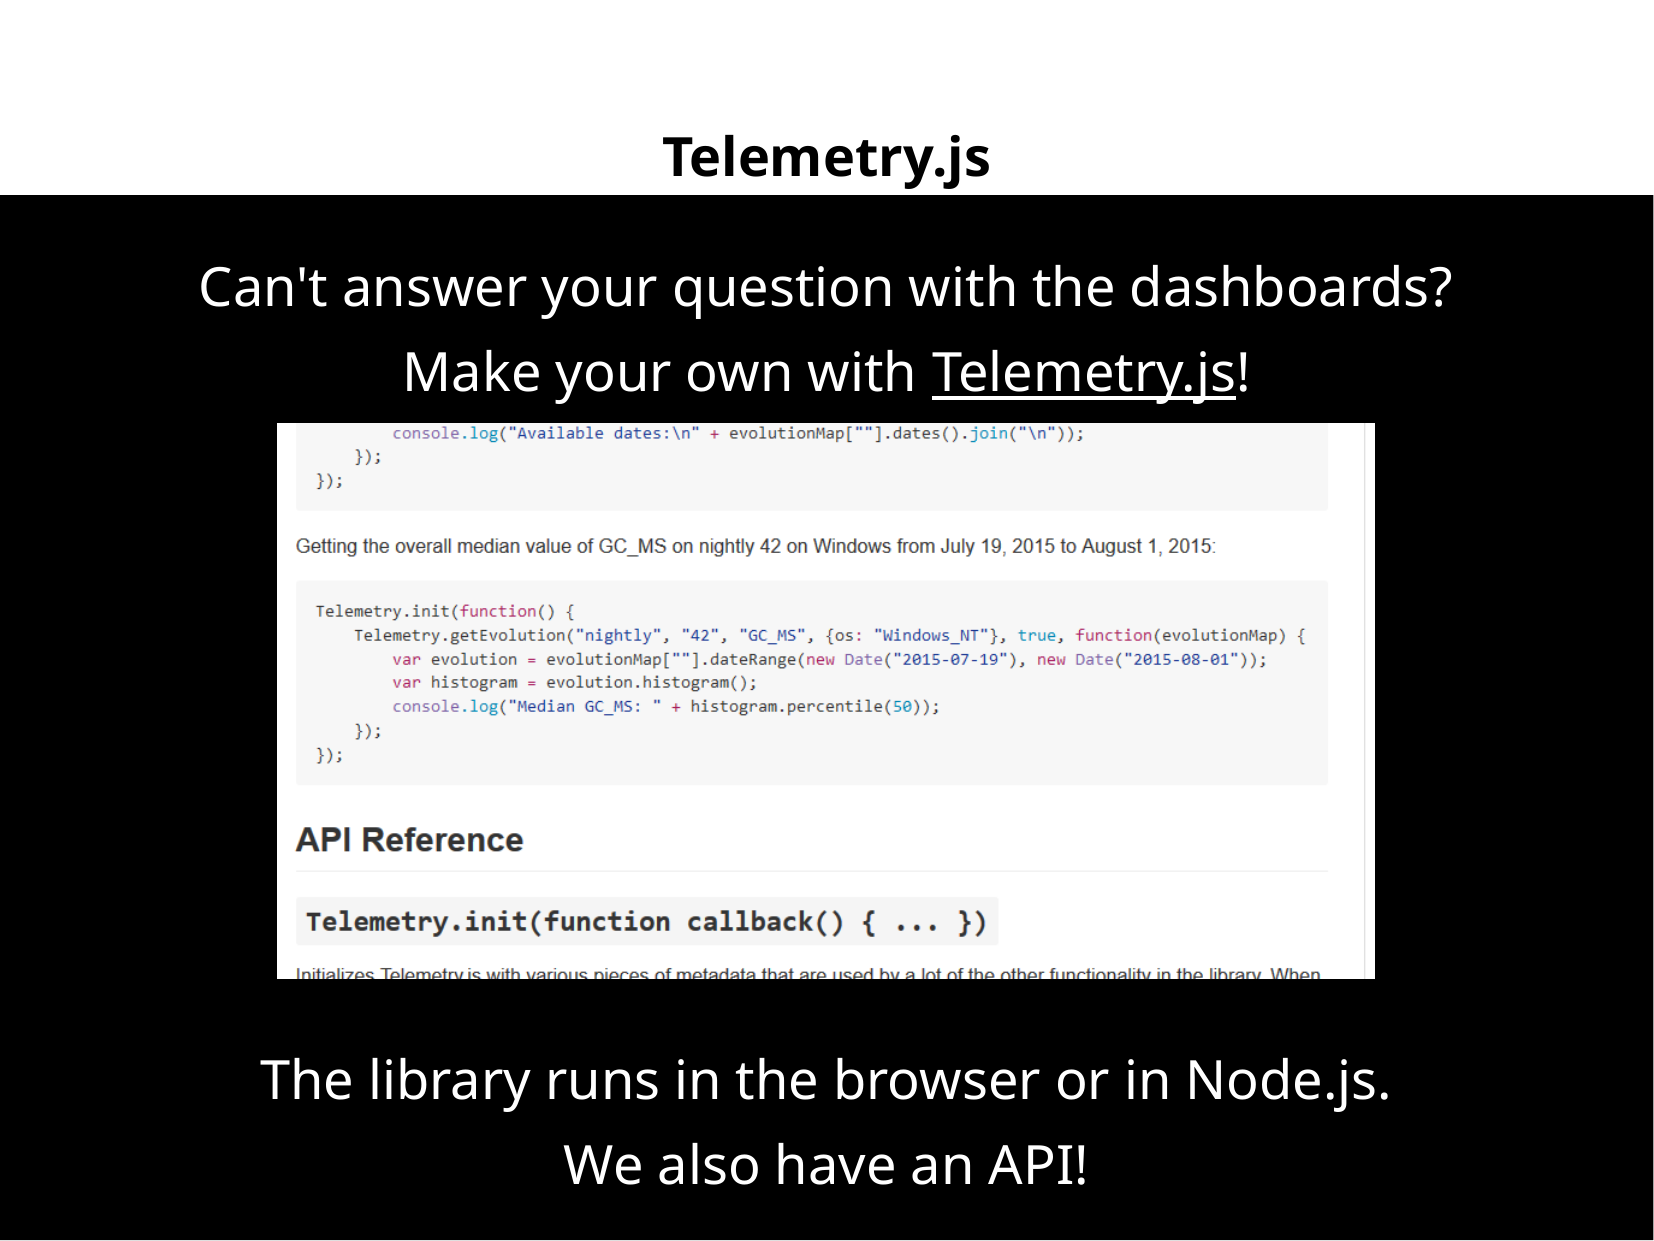

Telemetry.js
Can't answer your question with the dashboards?
Make your own with Telemetry.js!
The library runs in the browser or in Node.js.
We also have an API!